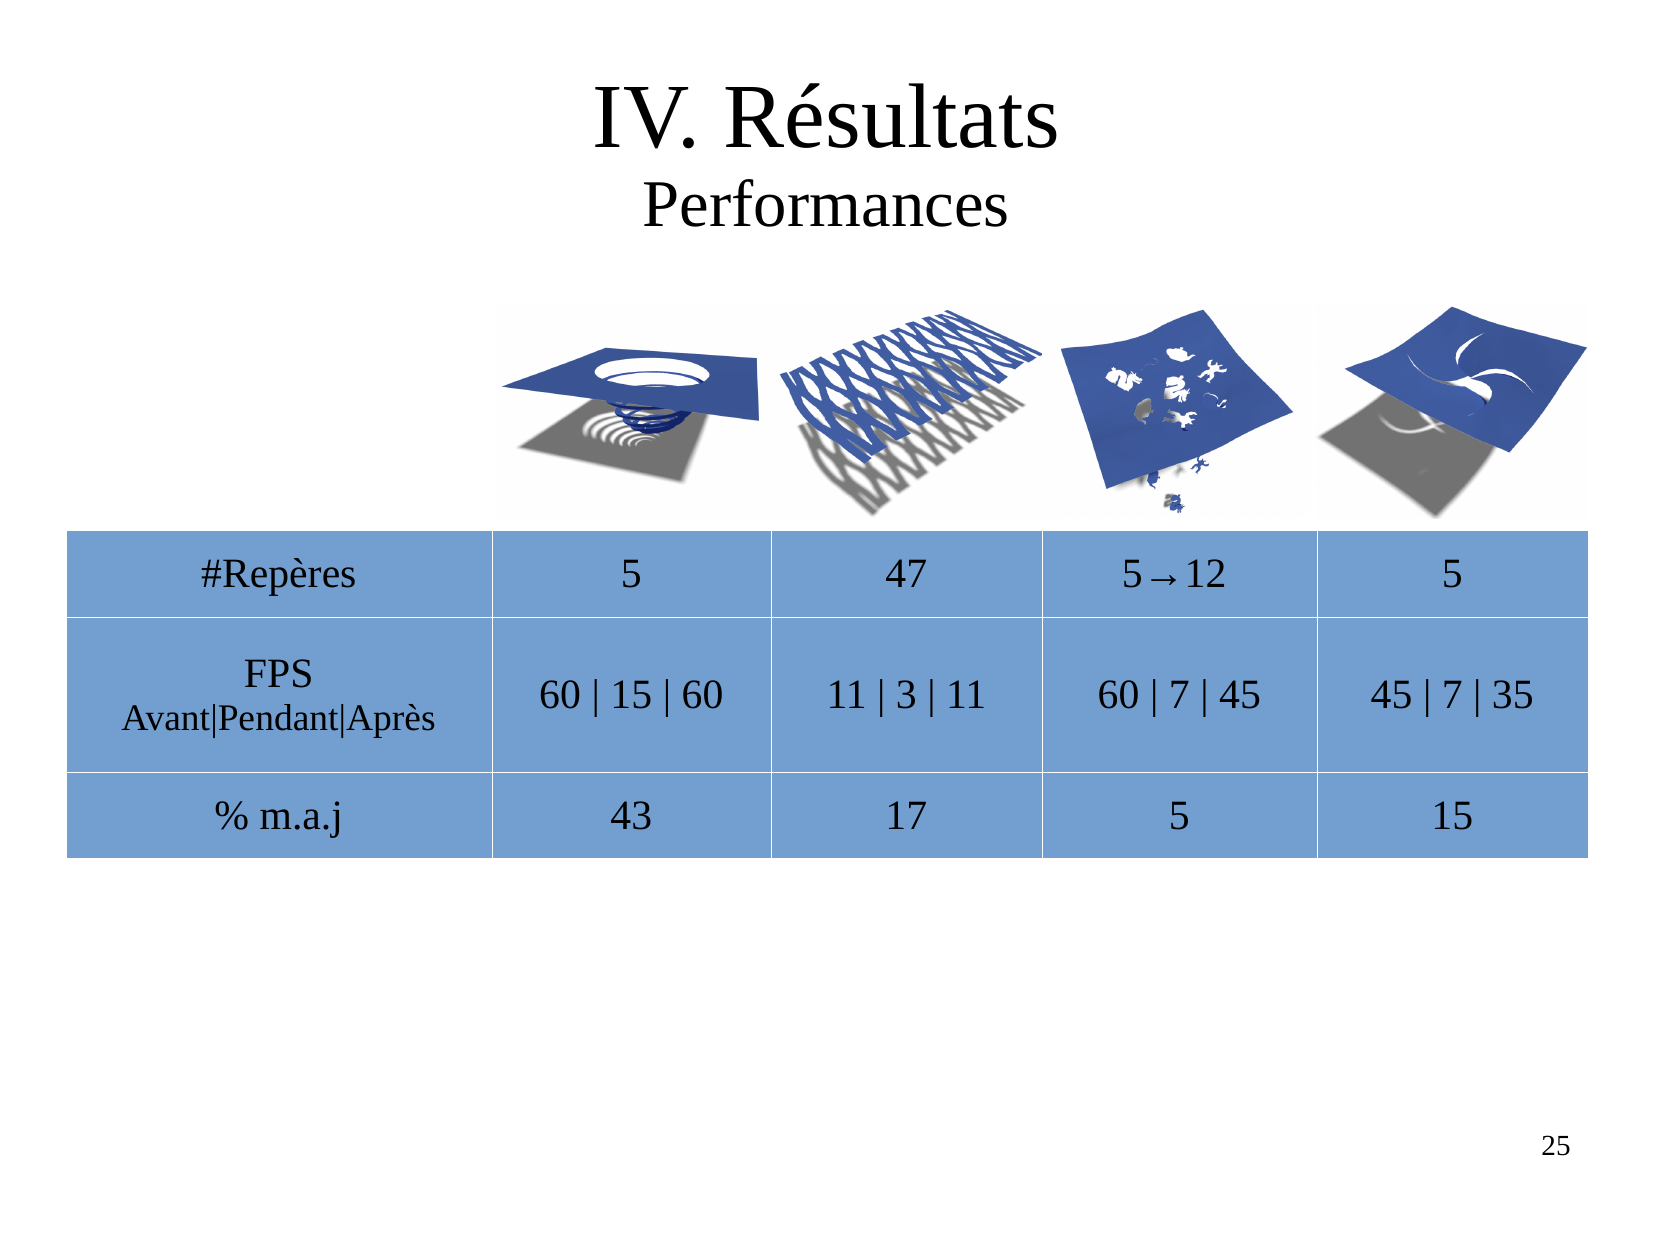

# IV. Résultats Performances
| #Repères | 5 | 47 | 5→12 | 5 |
| --- | --- | --- | --- | --- |
| FPS Avant|Pendant|Après | 60 | 15 | 60 | 11 | 3 | 11 | 60 | 7 | 45 | 45 | 7 | 35 |
| % m.a.j | 43 | 17 | 5 | 15 |
25